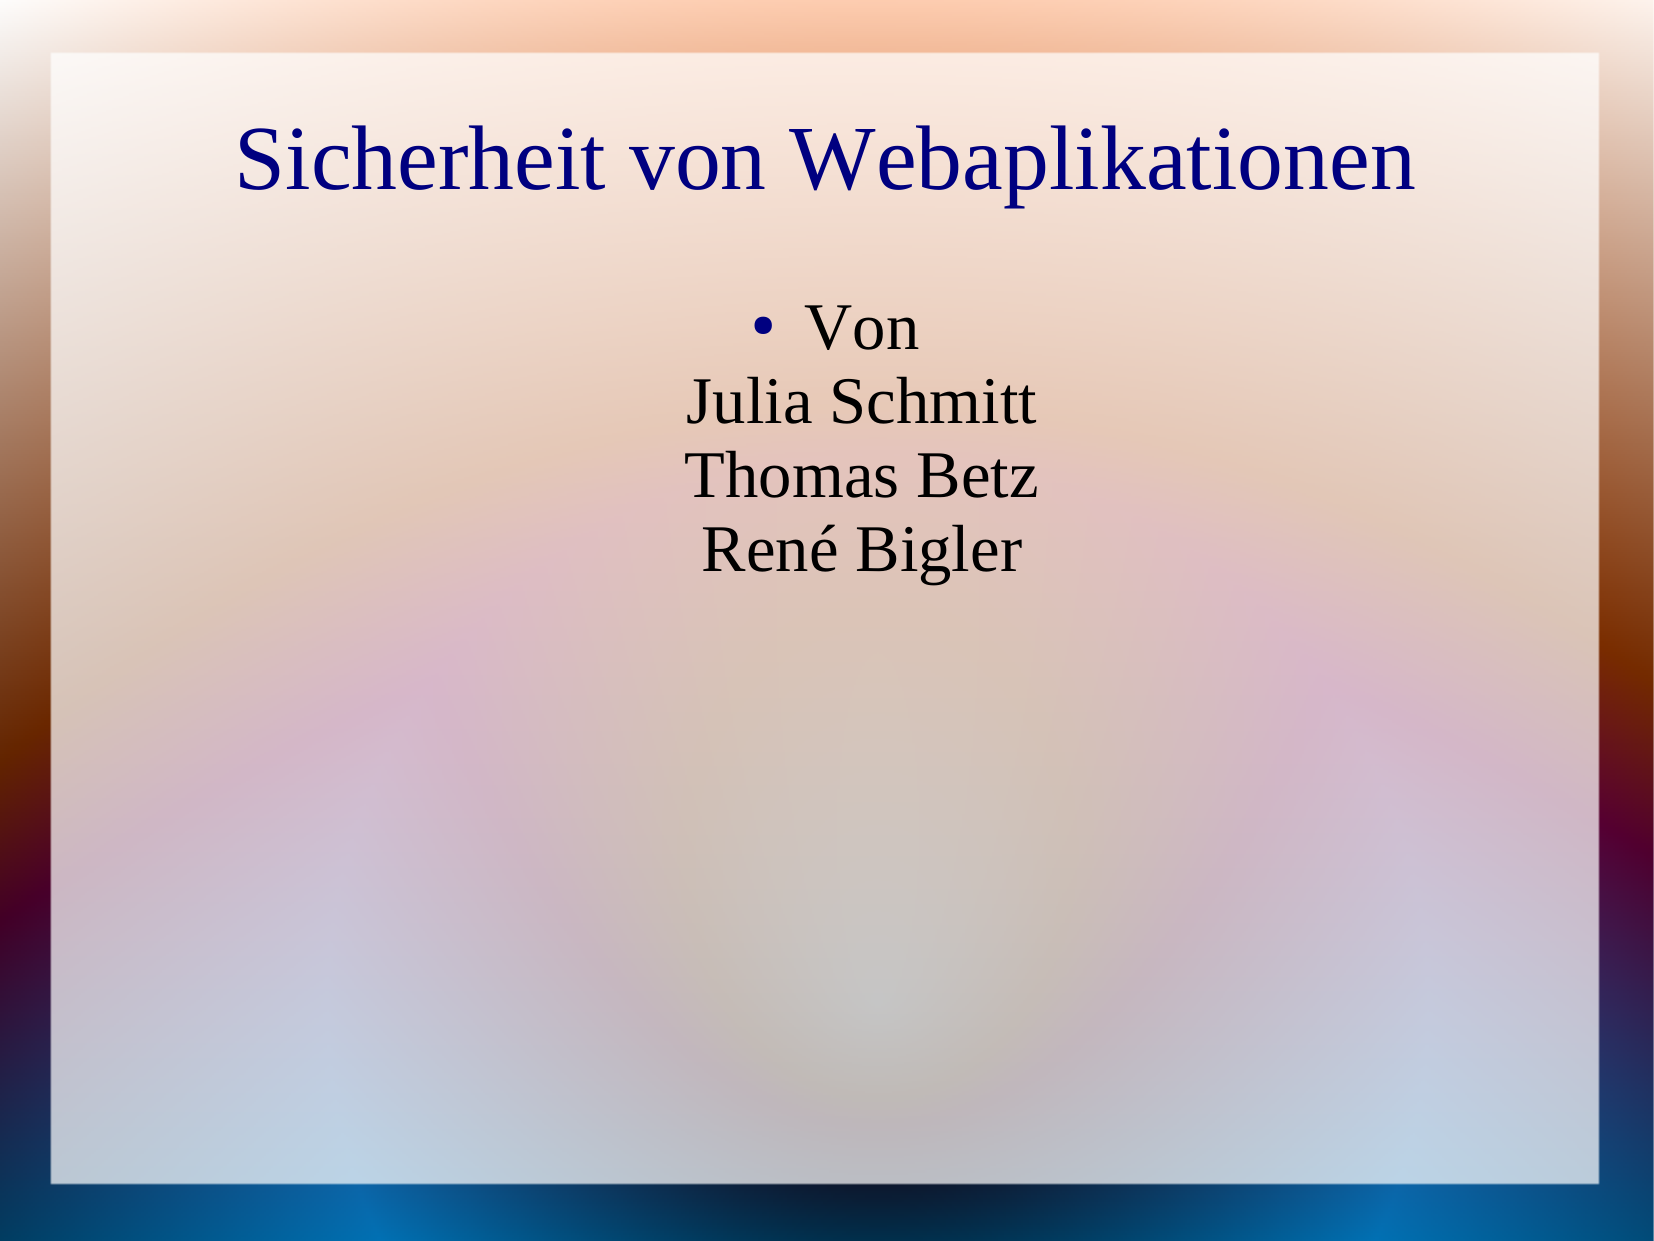

# Sicherheit von Webaplikationen
Von
Julia Schmitt
Thomas Betz
René Bigler